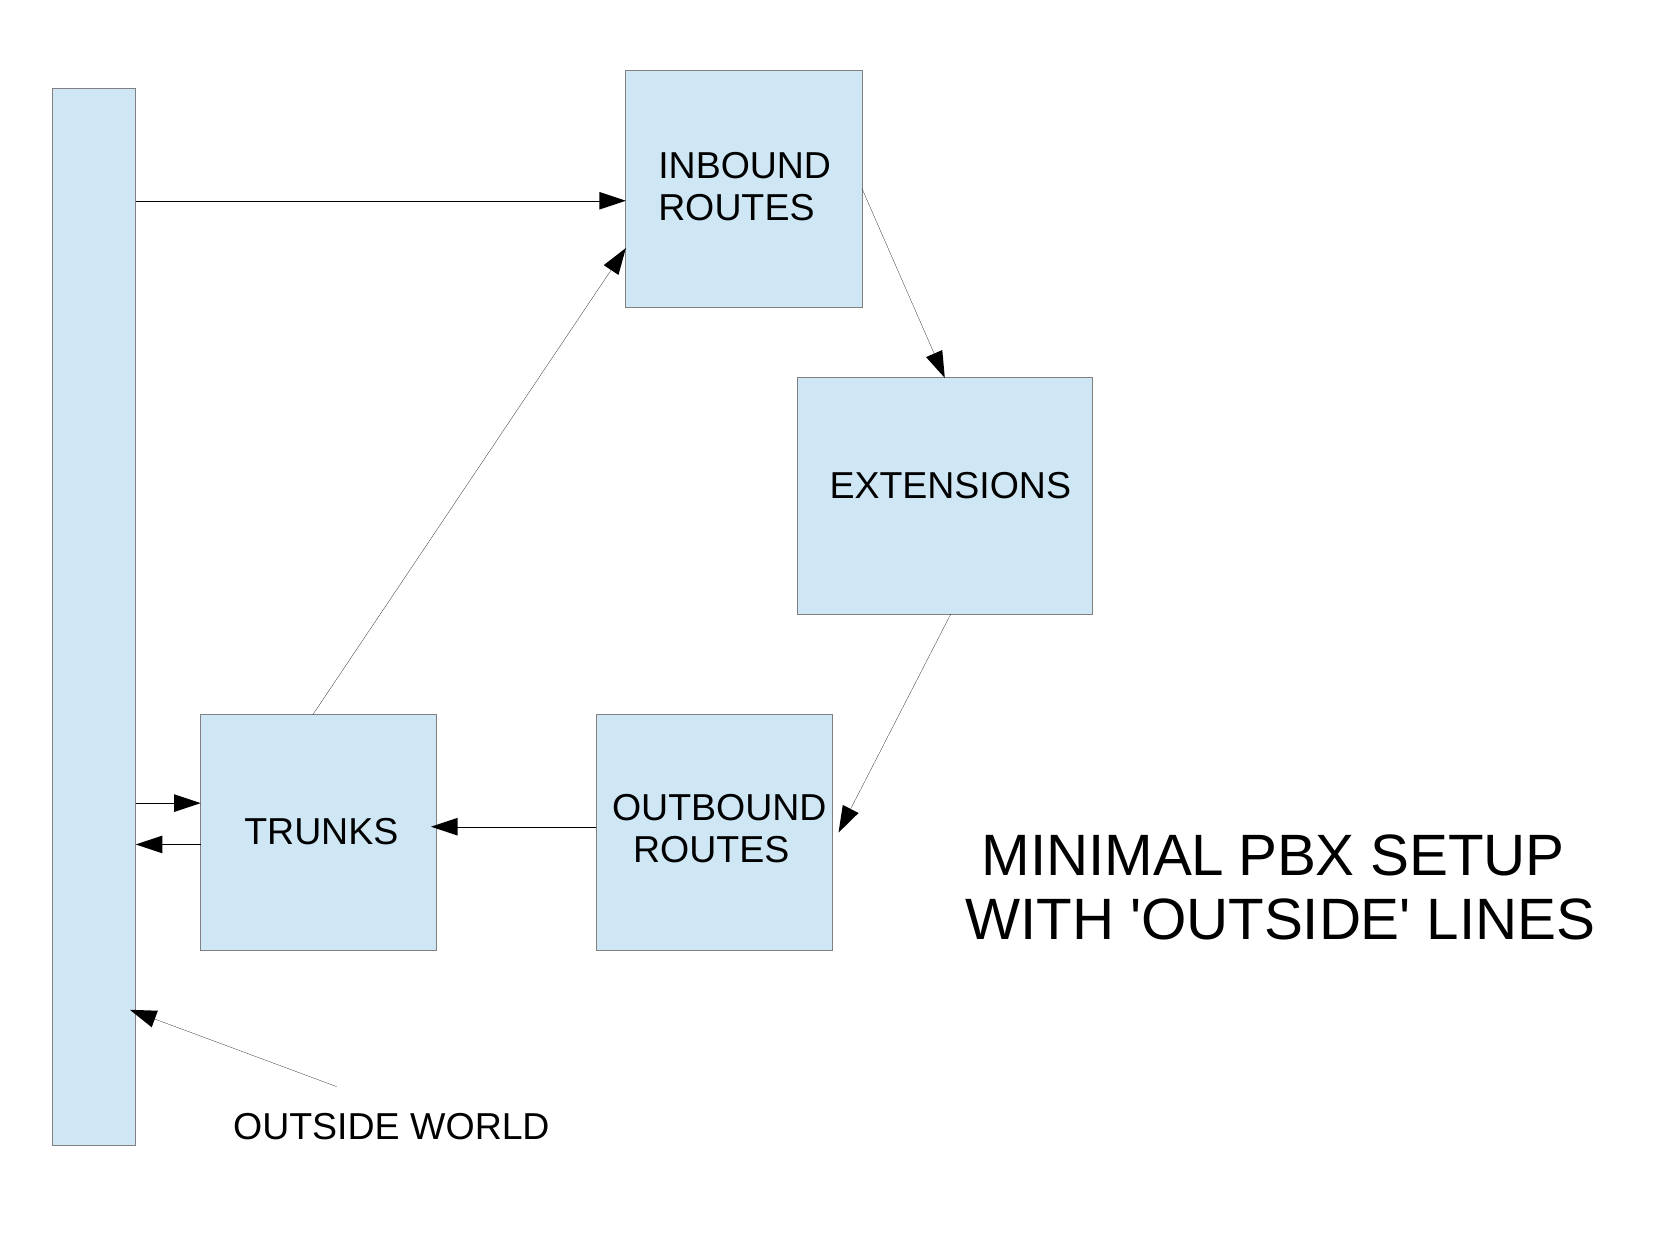

INBOUND
ROUTES
EXTENSIONS
OUTBOUND
 ROUTES
TRUNKS
 MINIMAL PBX SETUP
WITH 'OUTSIDE' LINES
OUTSIDE WORLD